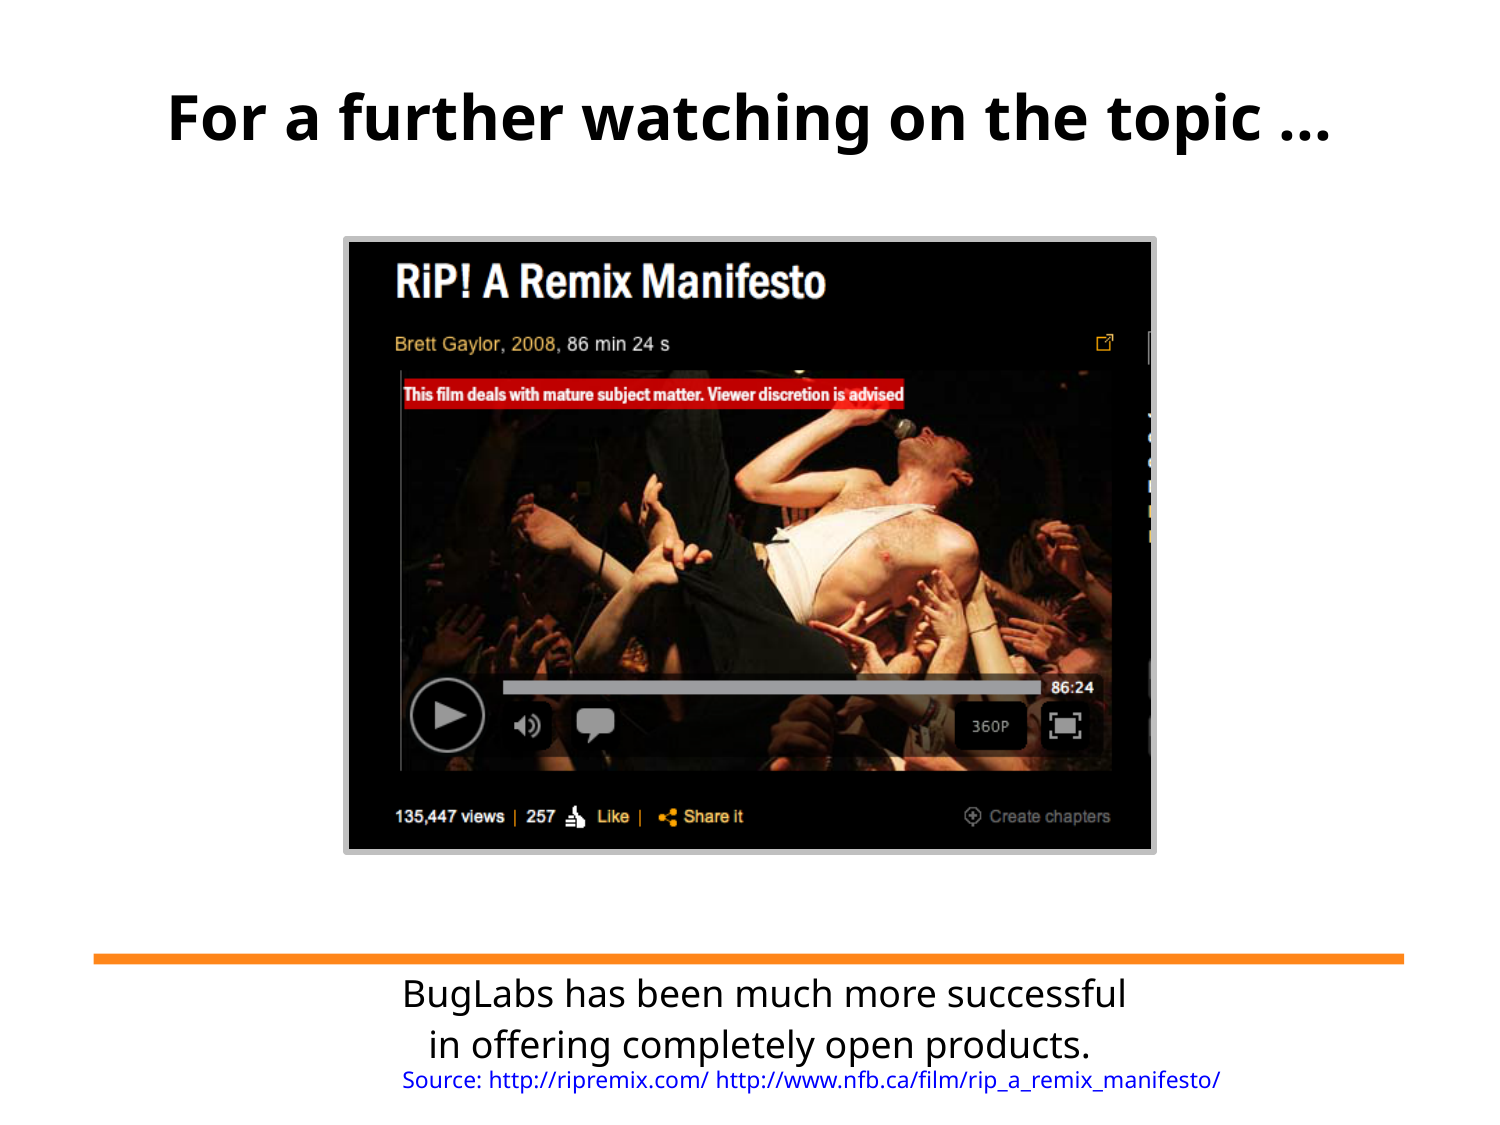

# For a further watching on the topic ...
BugLabs has been much more successful in offering completely open products.
Source: http://ripremix.com/ http://www.nfb.ca/film/rip_a_remix_manifesto/